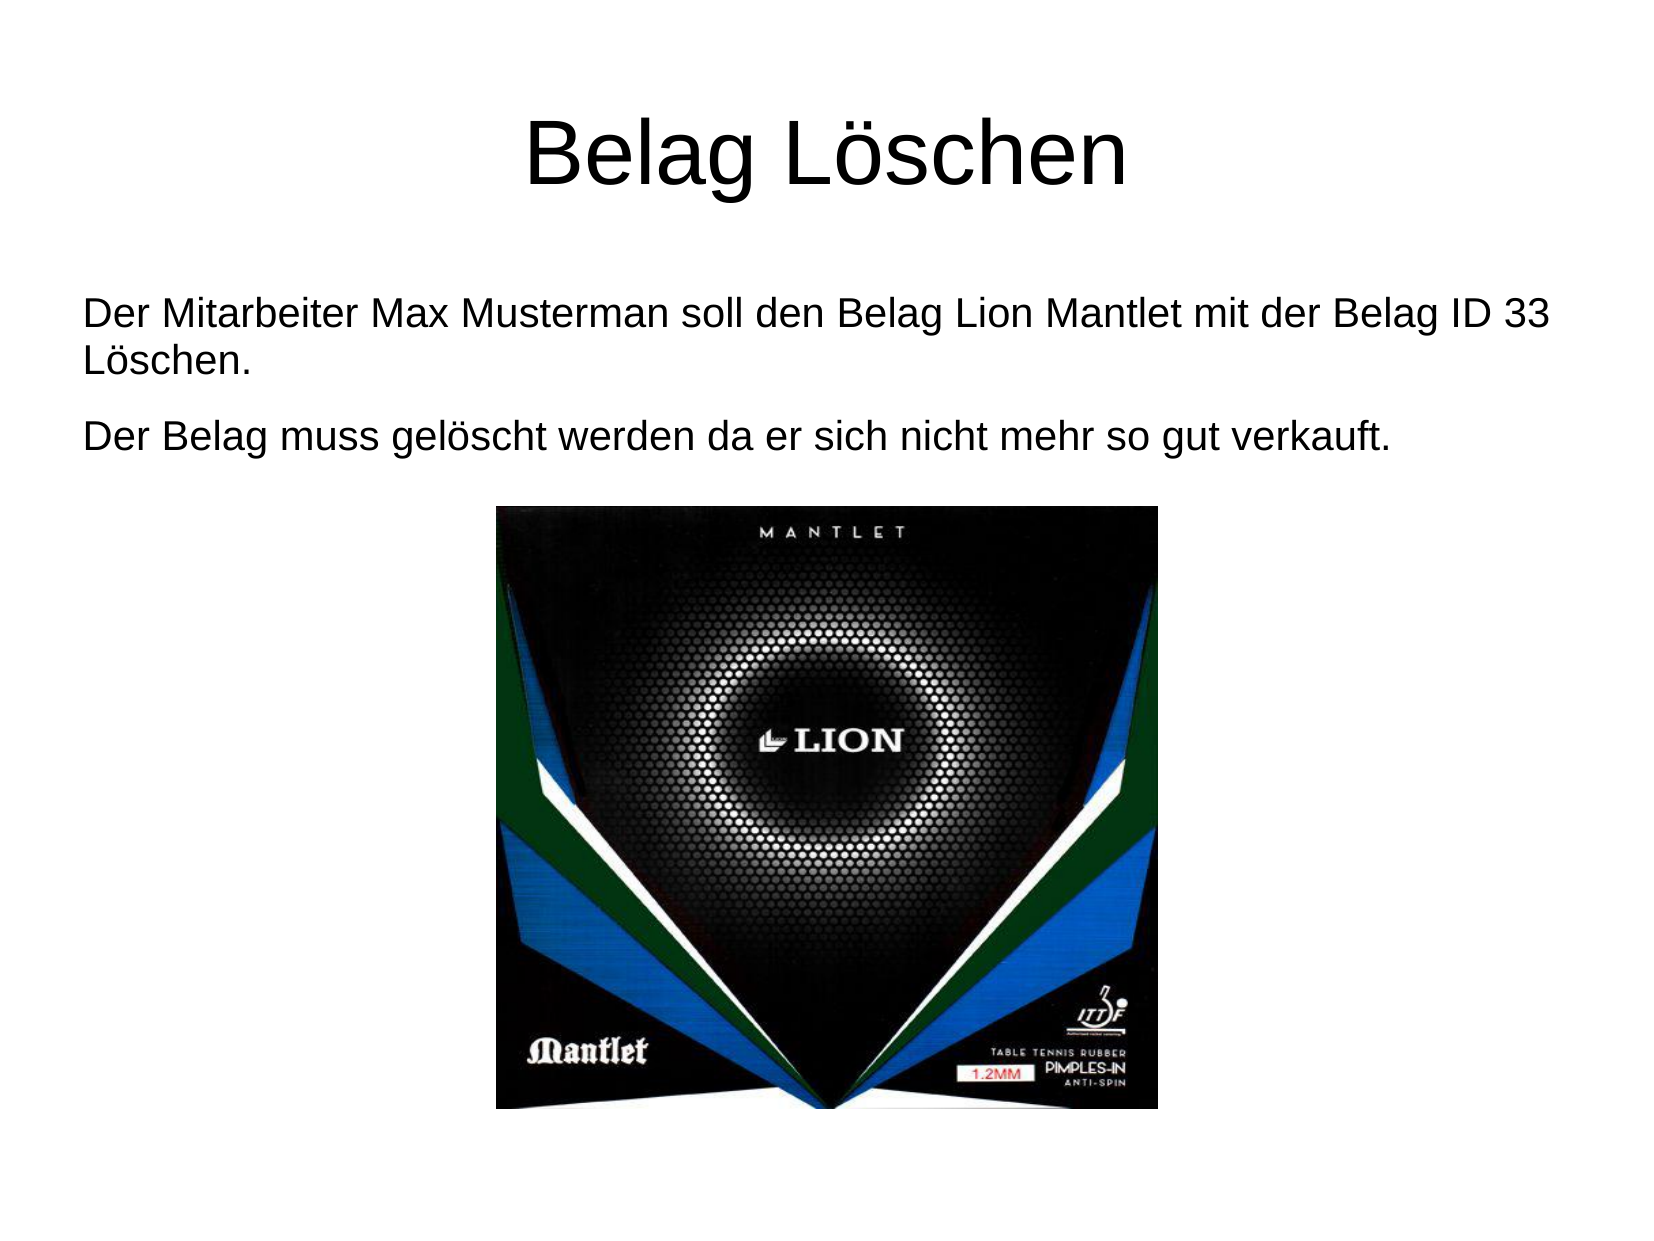

# Belag Löschen
Der Mitarbeiter Max Musterman soll den Belag Lion Mantlet mit der Belag ID 33 Löschen.
Der Belag muss gelöscht werden da er sich nicht mehr so gut verkauft.